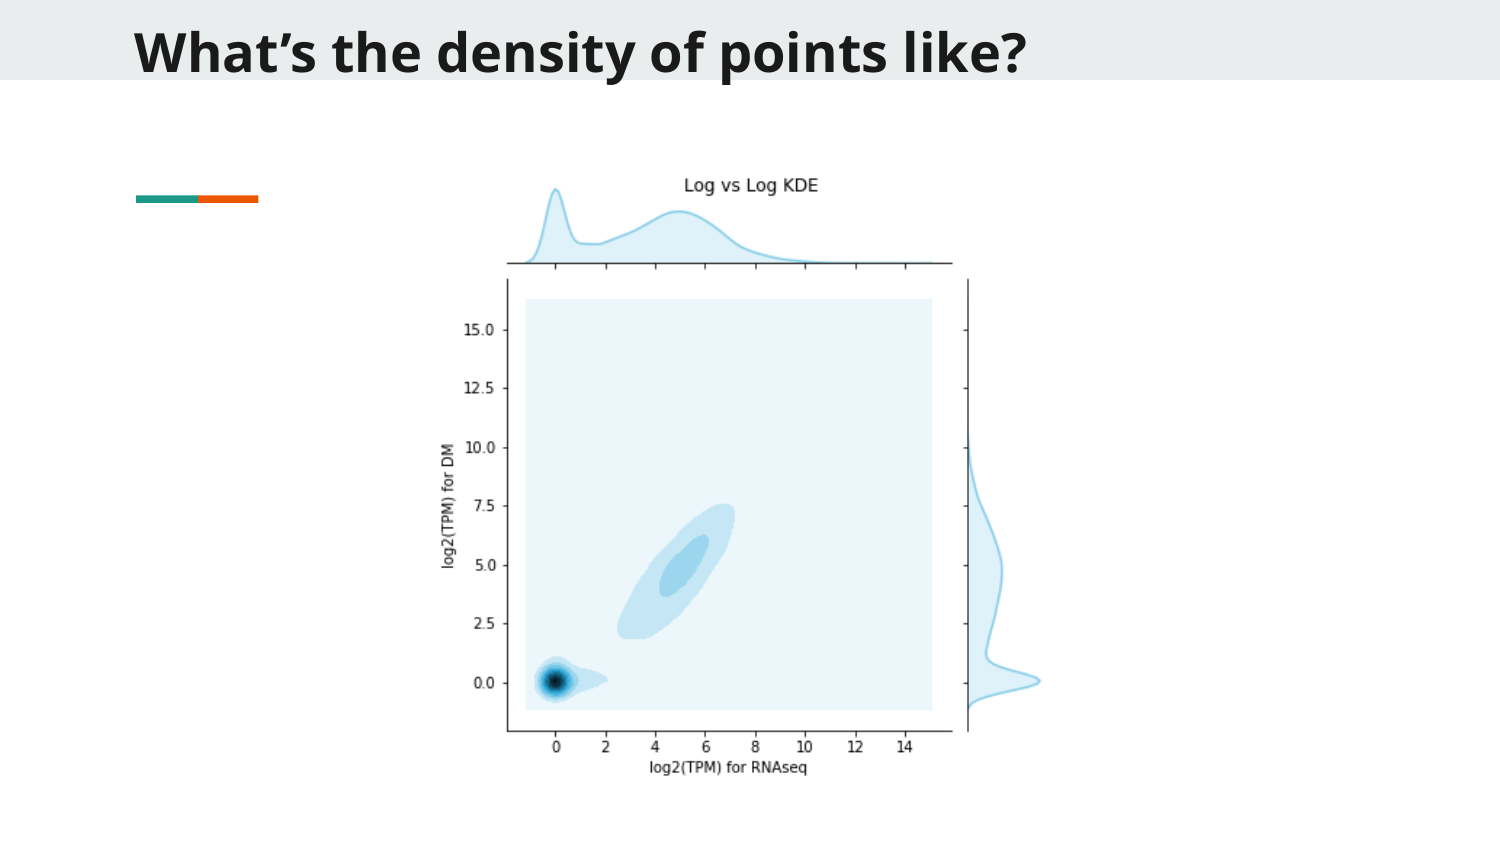

# What’s the density of points like?